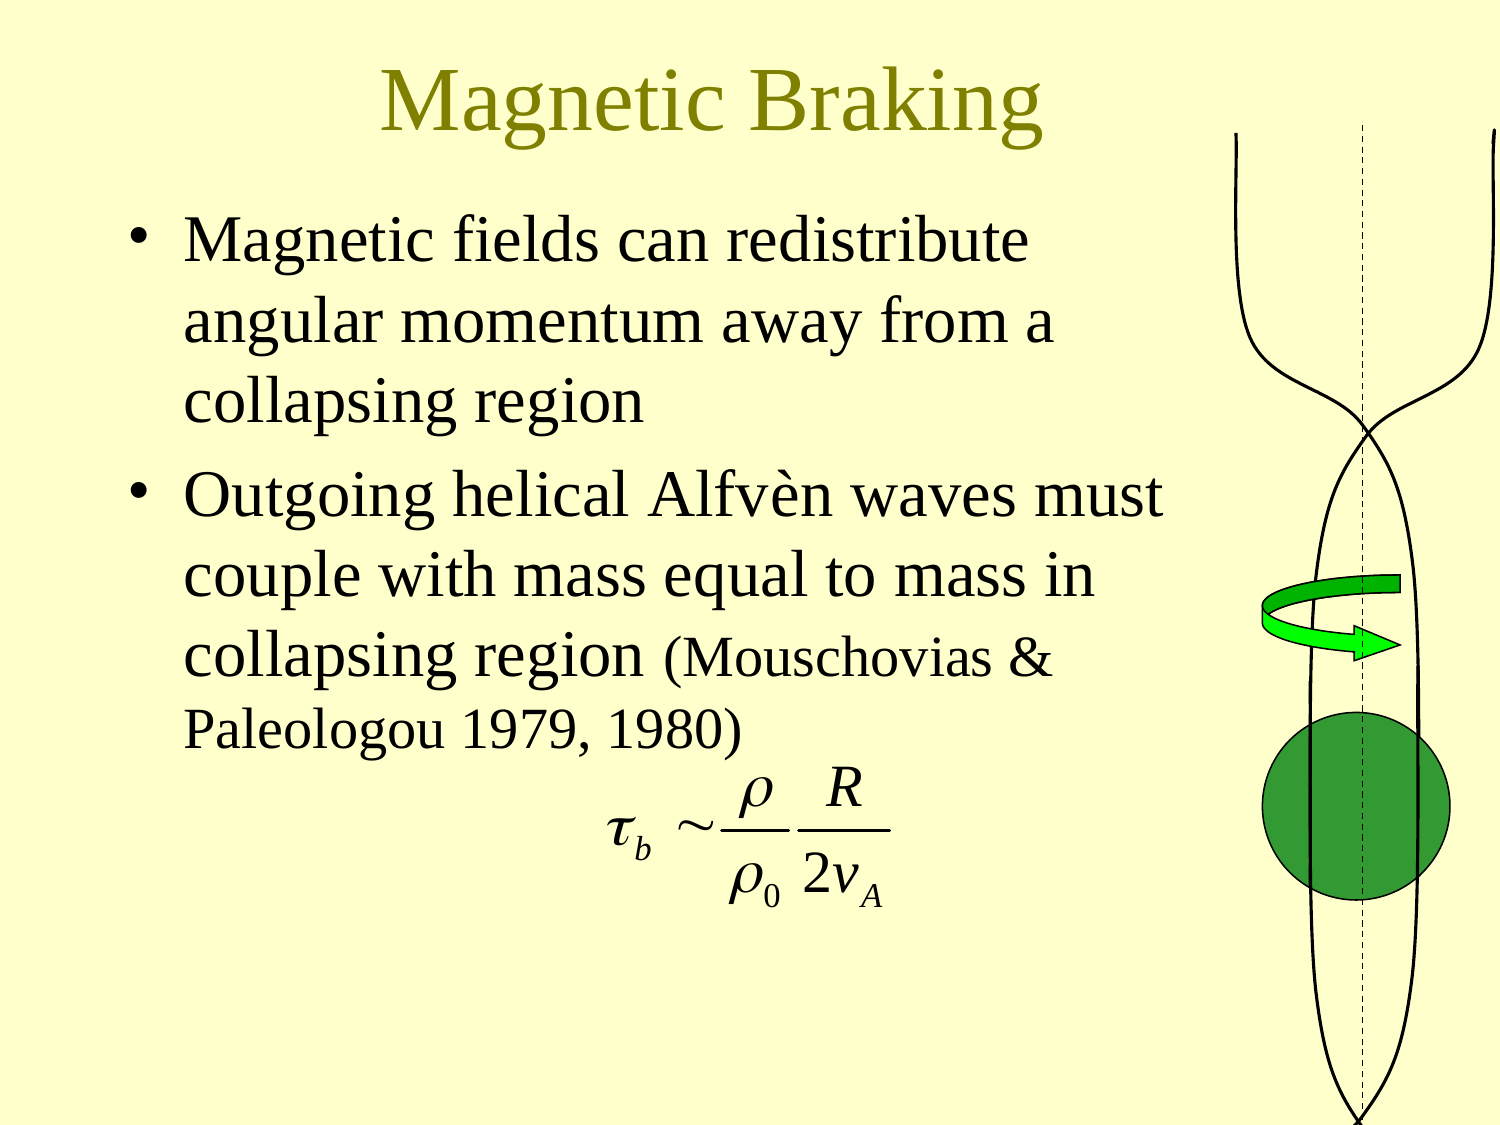

# Magnetic Braking
Magnetic fields can redistribute angular momentum away from a collapsing region
Outgoing helical Alfvèn waves must couple with mass equal to mass in collapsing region (Mouschovias & Paleologou 1979, 1980)